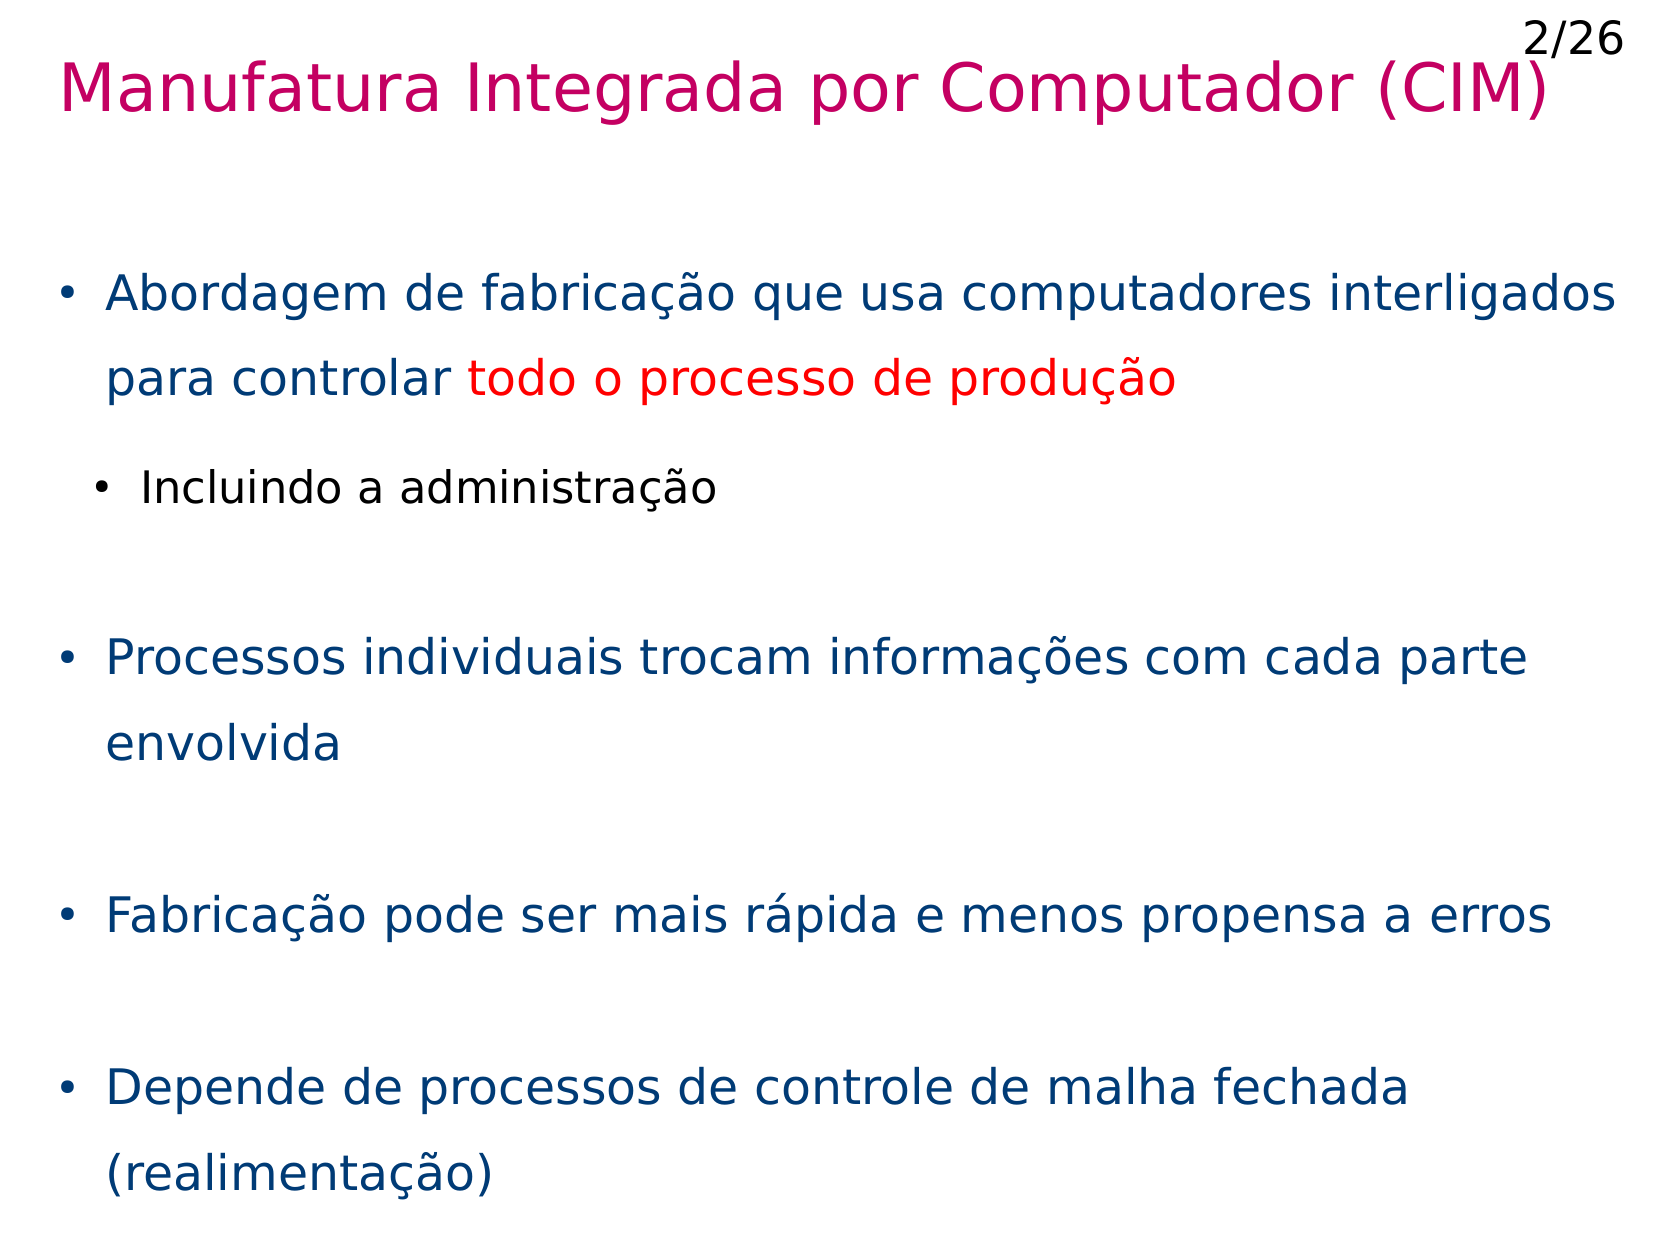

2
# Manufatura Integrada por Computador (CIM)
Abordagem de fabricação que usa computadores interligados para controlar todo o processo de produção
Incluindo a administração
Processos individuais trocam informações com cada parte envolvida
Fabricação pode ser mais rápida e menos propensa a erros
Depende de processos de controle de malha fechada (realimentação)